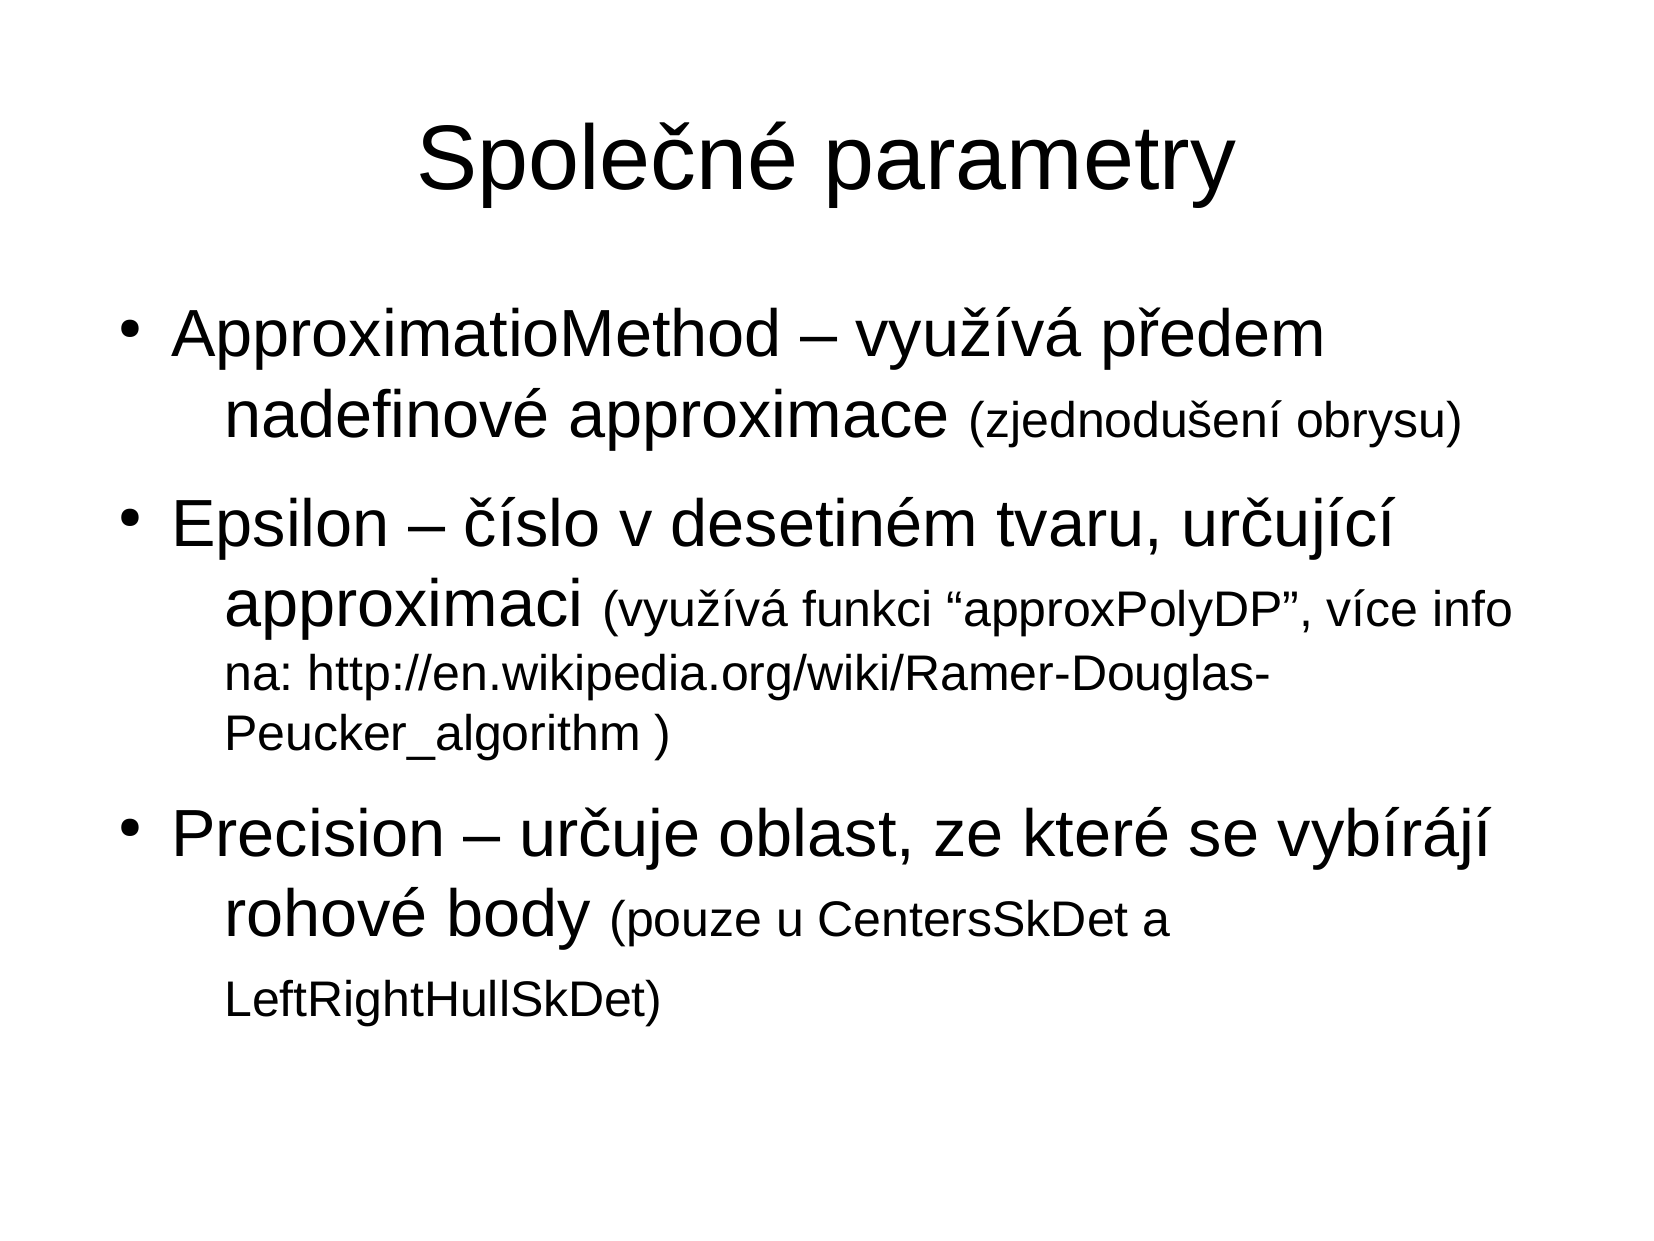

# Společné parametry
ApproximatioMethod – využívá předem nadefinové approximace (zjednodušení obrysu)
Epsilon – číslo v desetiném tvaru, určující approximaci (využívá funkci “approxPolyDP”, více info na: http://en.wikipedia.org/wiki/Ramer-Douglas-Peucker_algorithm )
Precision – určuje oblast, ze které se vybírájí rohové body (pouze u CentersSkDet a LeftRightHullSkDet)